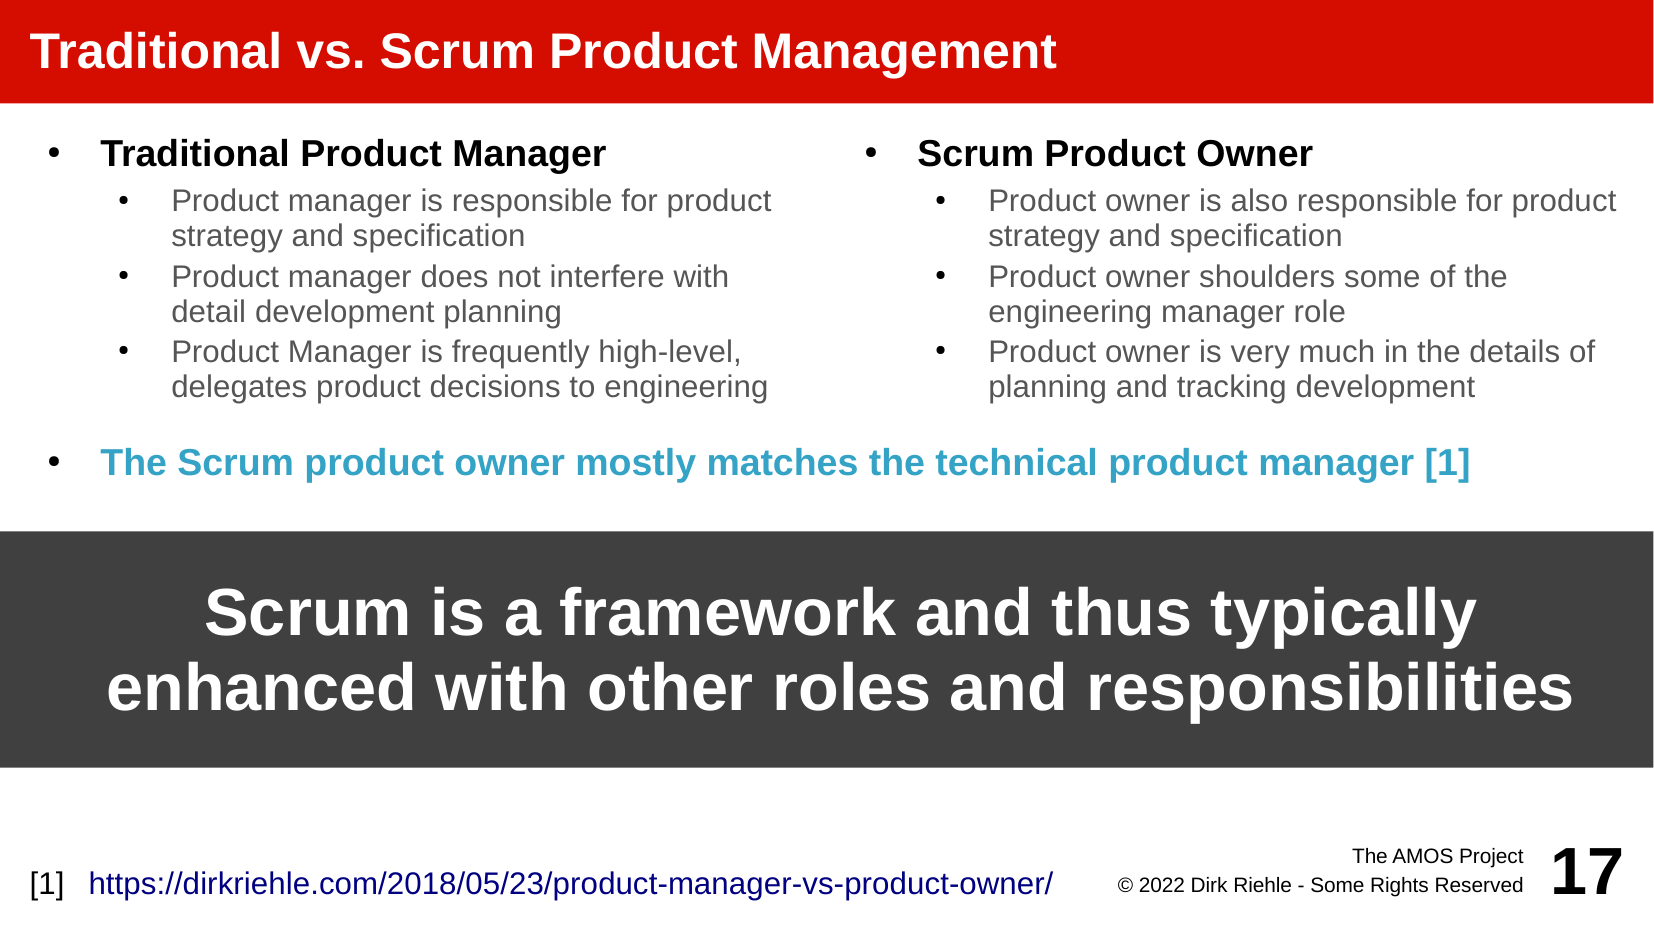

# Traditional vs. Scrum Product Management
Traditional Product Manager
Product manager is responsible for product
strategy and specification
Product manager does not interfere with
detail development planning
Product Manager is frequently high-level,
delegates product decisions to engineering
The Scrum product owner mostly matches the technical product manager [1]
Scrum Product Owner
Product owner is also responsible for product strategy and specification
Product owner shoulders some of the engineering manager role
Product owner is very much in the details of planning and tracking development
Scrum is a framework and thus typically
enhanced with other roles and responsibilities
[1]	https://dirkriehle.com/2018/05/23/product-manager-vs-product-owner/
The AMOS Project
17
© 2022 Dirk Riehle - Some Rights Reserved